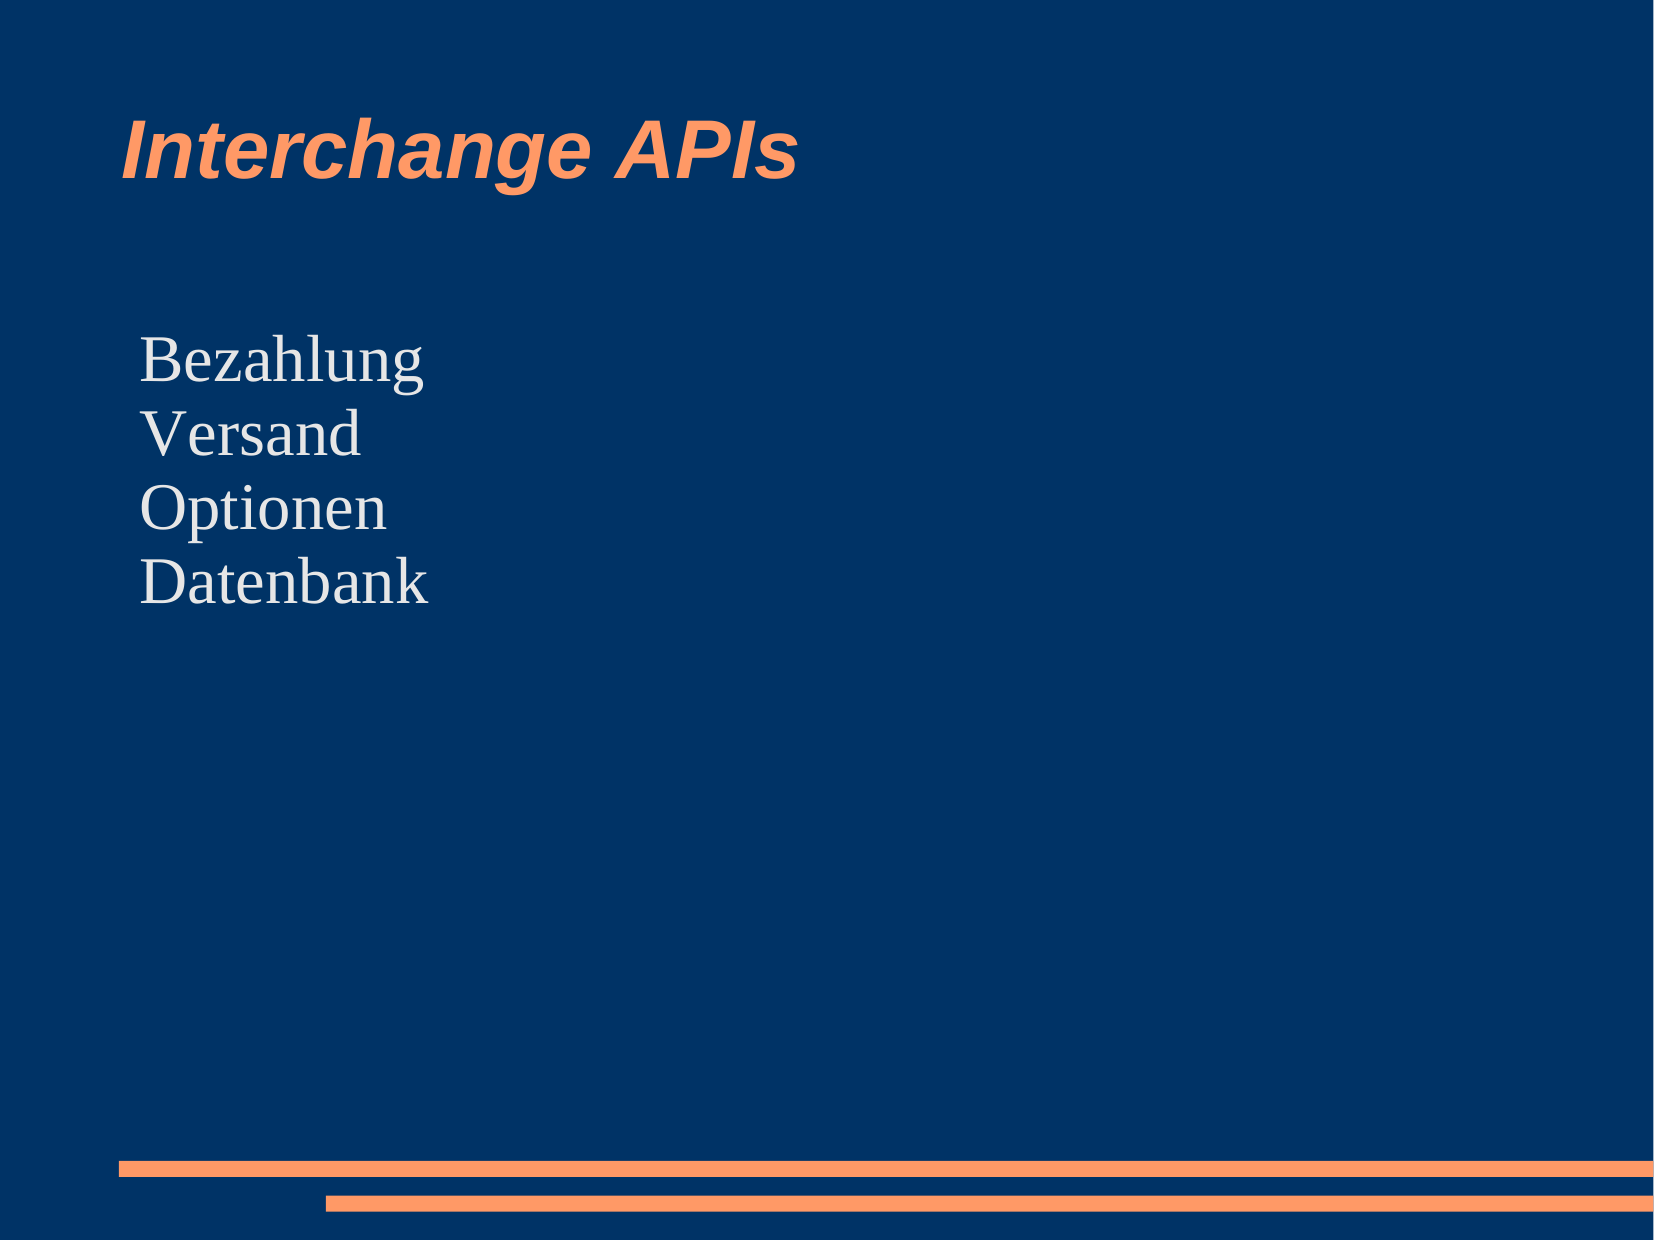

# Interchange APIs
Bezahlung
Versand
Optionen
Datenbank